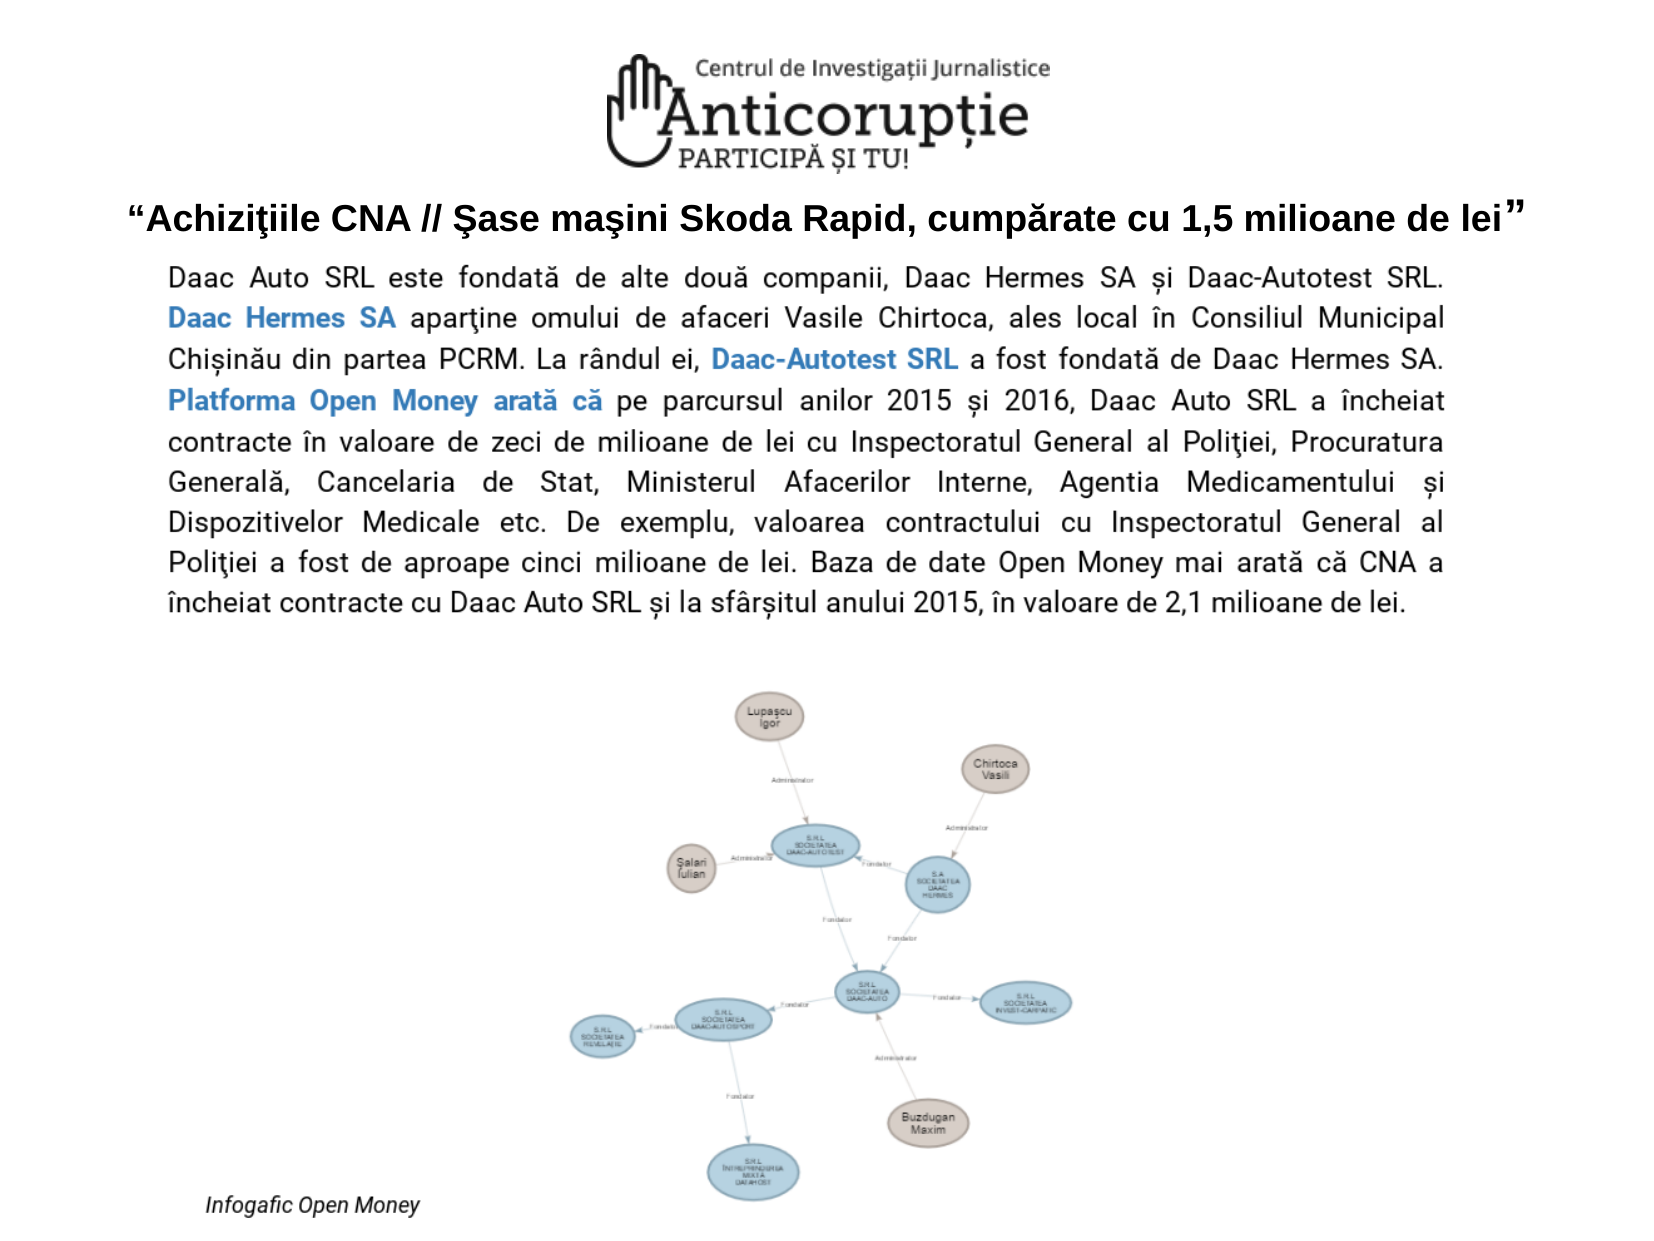

# “Achiziţiile CNA // Şase maşini Skoda Rapid, cumpărate cu 1,5 milioane de lei”